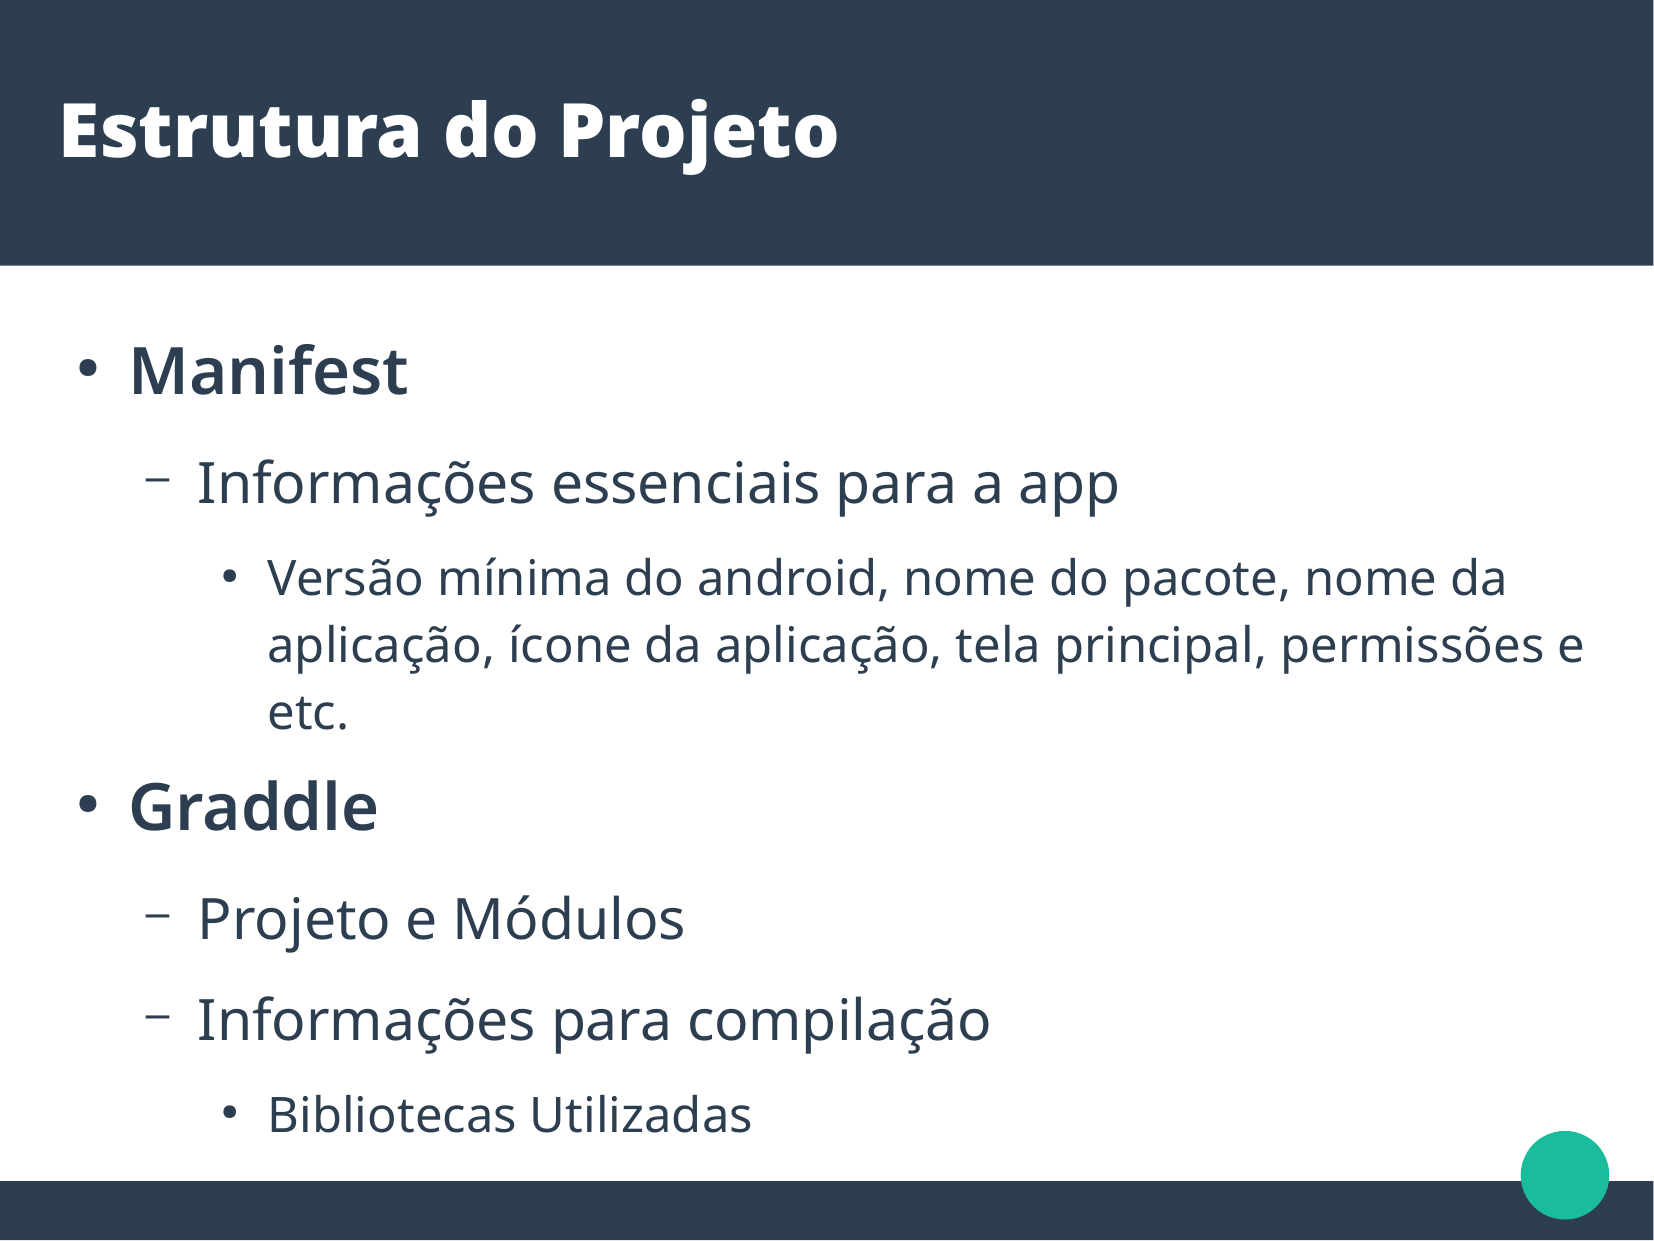

# Estrutura do Projeto
Manifest
Informações essenciais para a app
Versão mínima do android, nome do pacote, nome da aplicação, ícone da aplicação, tela principal, permissões e etc.
Graddle
Projeto e Módulos
Informações para compilação
Bibliotecas Utilizadas